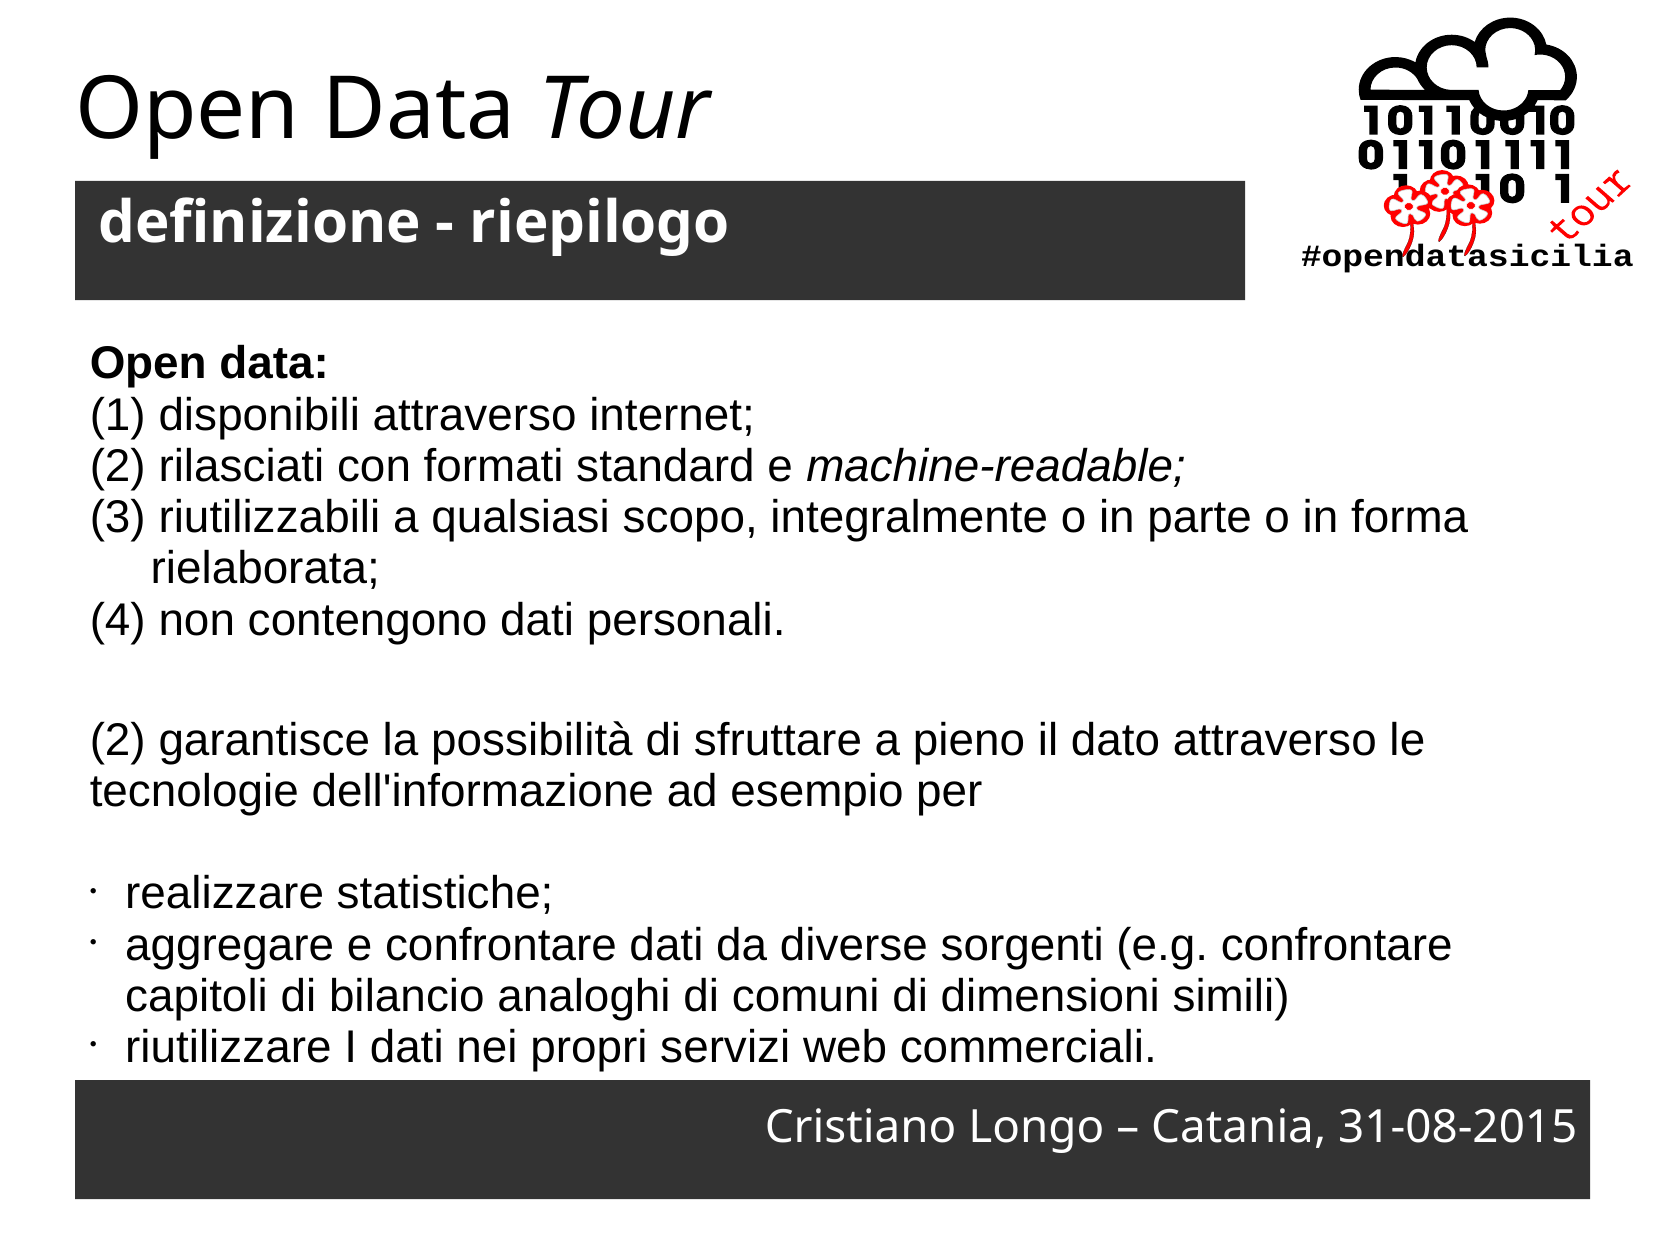

# Open Data Tour
 definizione - riepilogo
Open data:
 disponibili attraverso internet;
 rilasciati con formati standard e machine-readable;
 riutilizzabili a qualsiasi scopo, integralmente o in parte o in forma rielaborata;
 non contengono dati personali.
(2) garantisce la possibilità di sfruttare a pieno il dato attraverso le tecnologie dell'informazione ad esempio per
realizzare statistiche;
aggregare e confrontare dati da diverse sorgenti (e.g. confrontare capitoli di bilancio analoghi di comuni di dimensioni simili)
riutilizzare I dati nei propri servizi web commerciali.
 Cristiano Longo – Catania, 31-08-2015